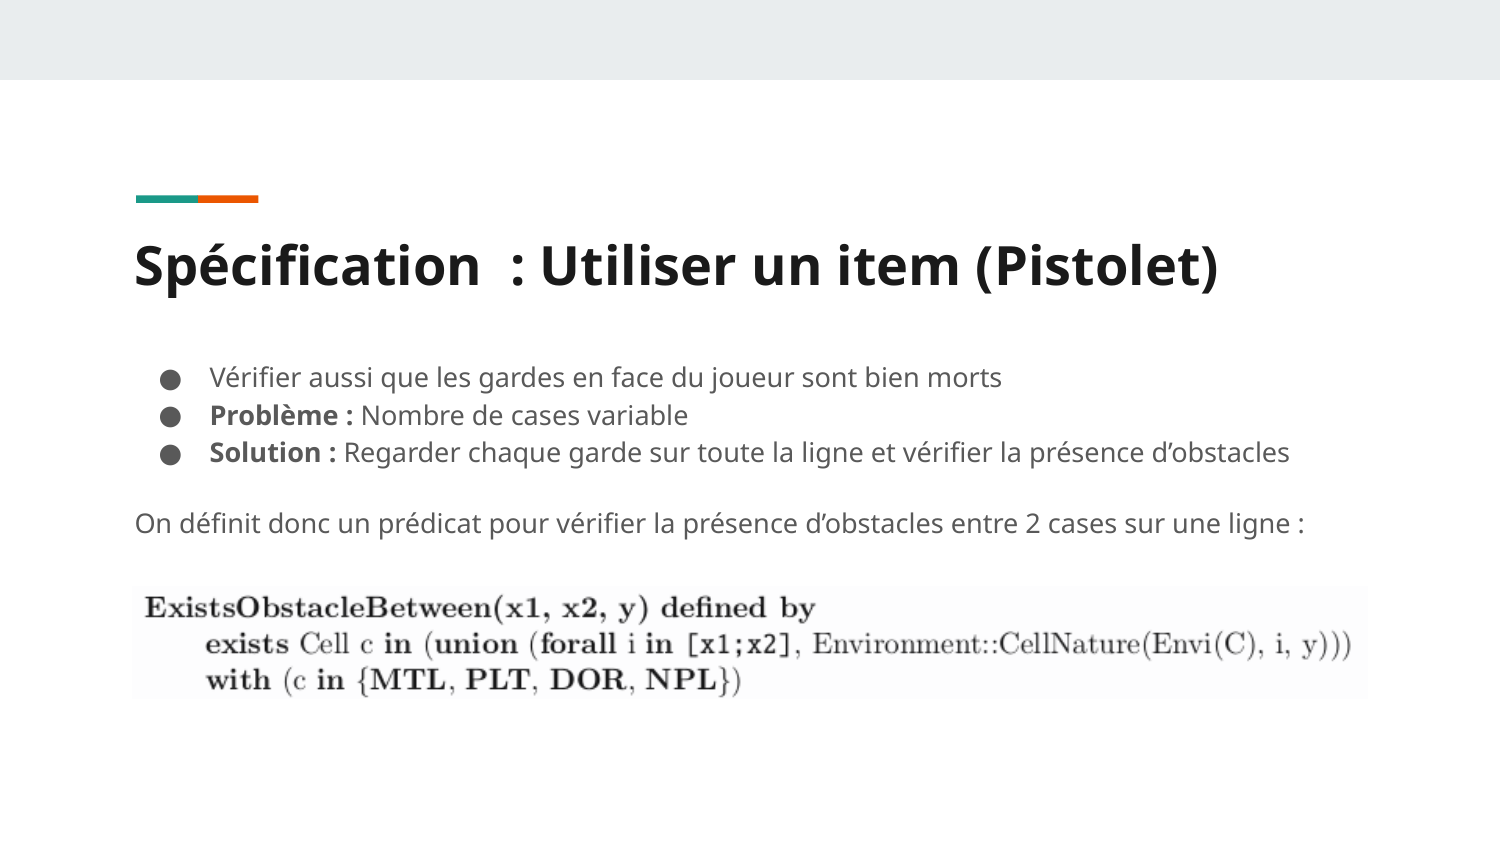

# Spécification : Utiliser un item (Pistolet)
Vérifier aussi que les gardes en face du joueur sont bien morts
Problème : Nombre de cases variable
Solution : Regarder chaque garde sur toute la ligne et vérifier la présence d’obstacles
On définit donc un prédicat pour vérifier la présence d’obstacles entre 2 cases sur une ligne :